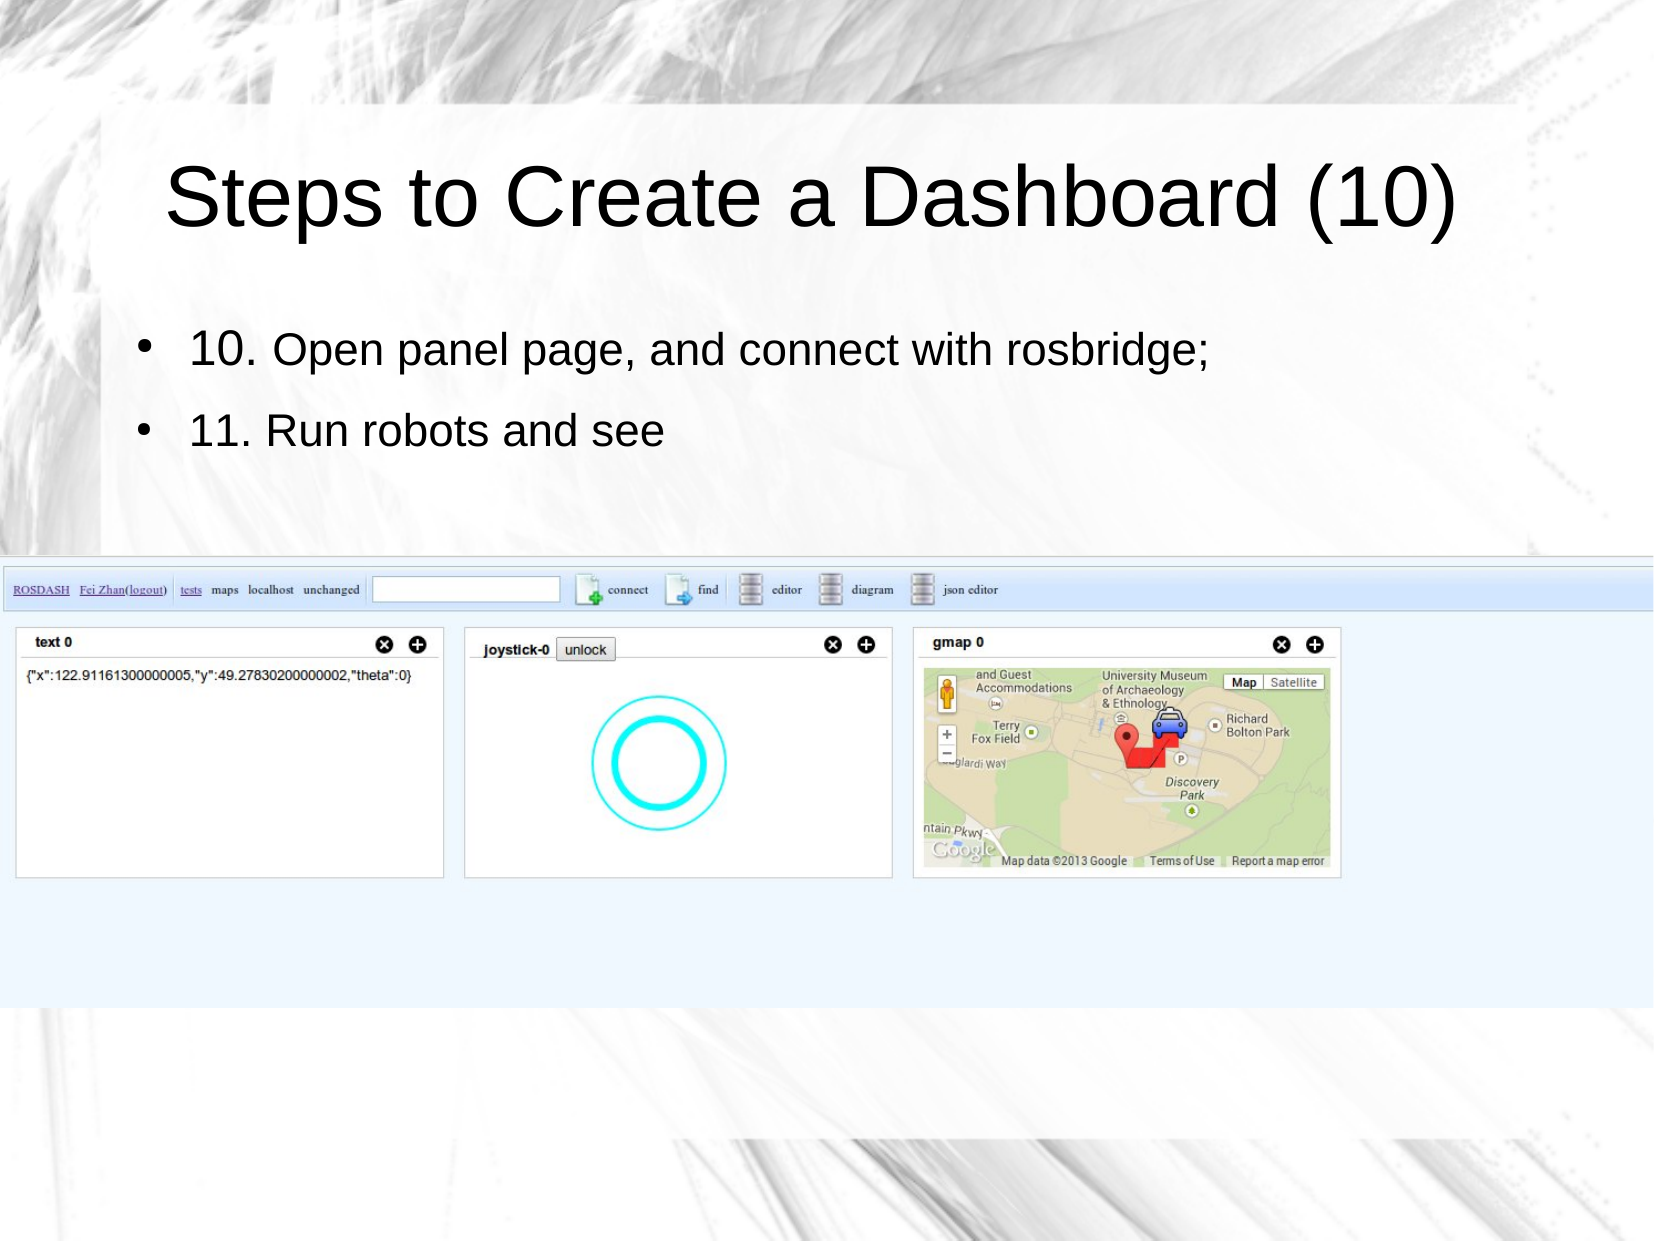

# Steps to Create a Dashboard (10)
10. Open panel page, and connect with rosbridge;
11. Run robots and see